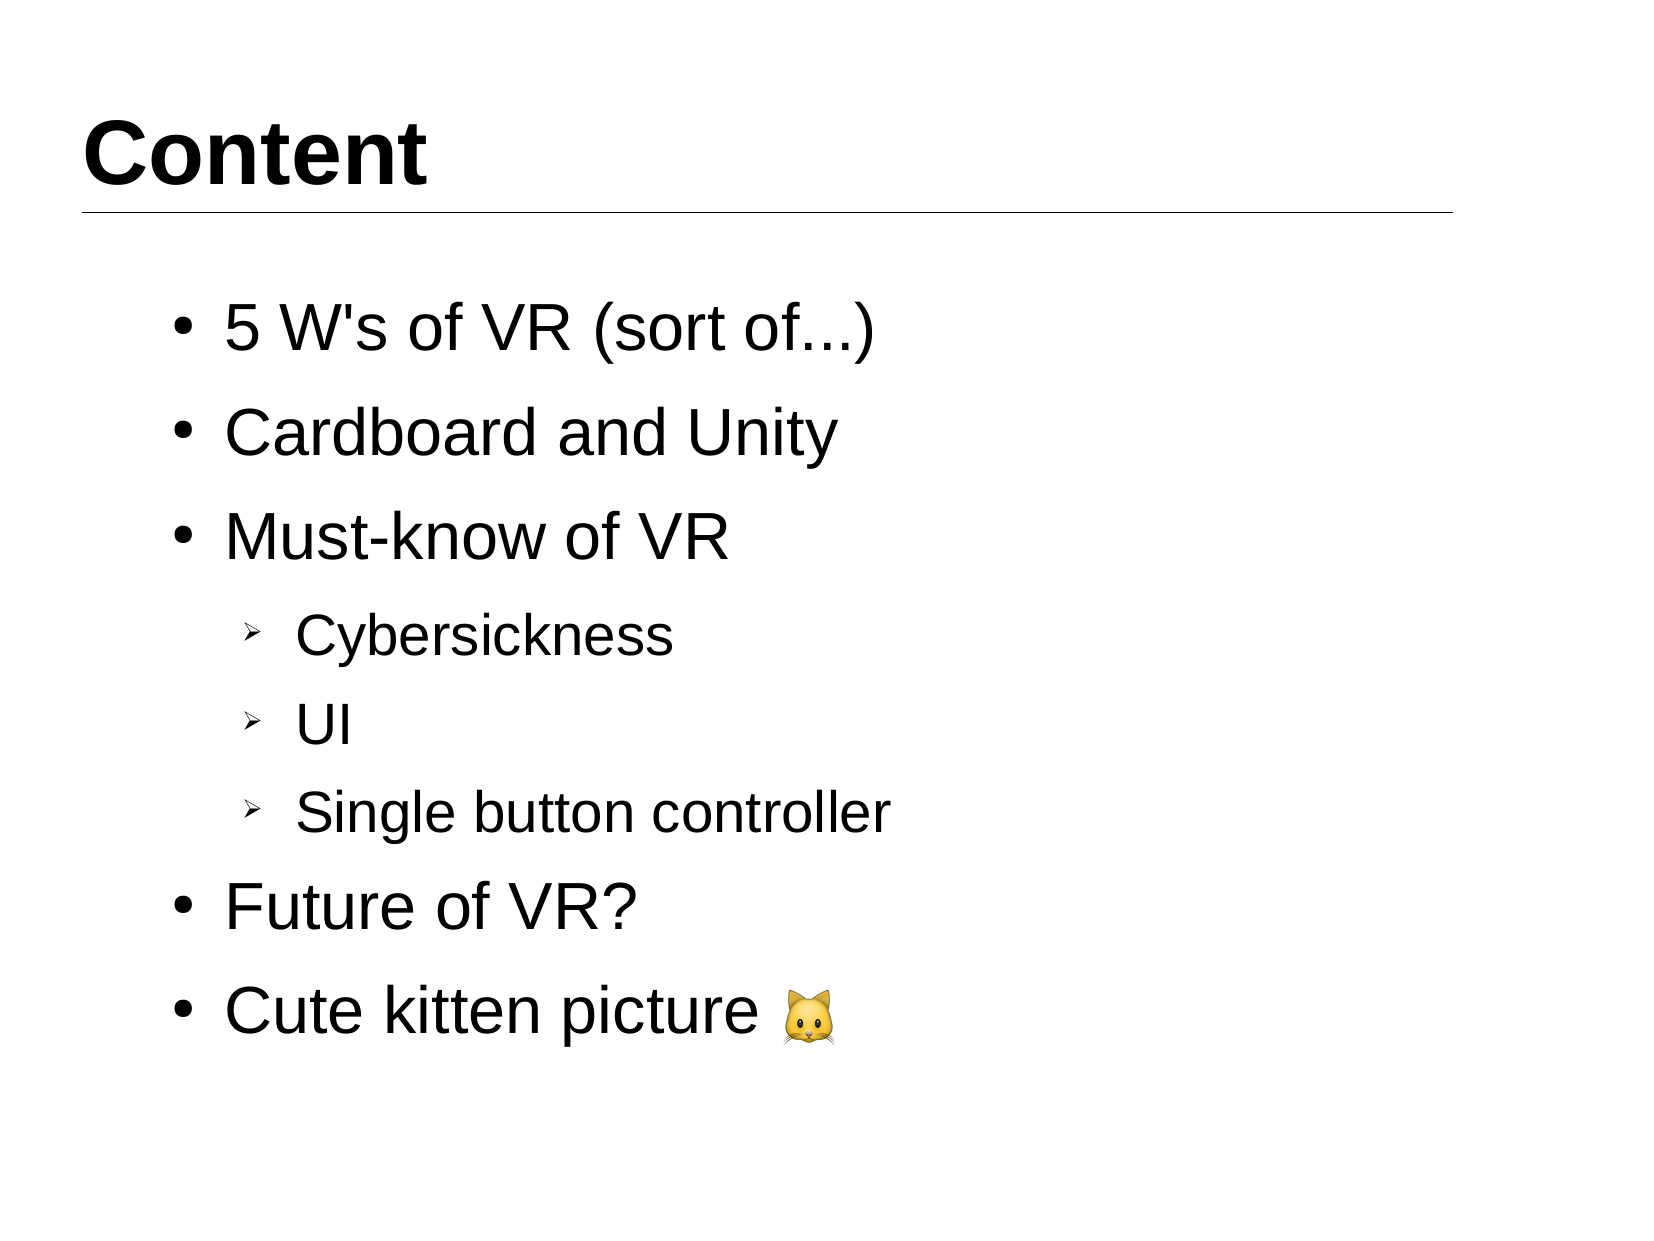

# Content
5 W's of VR (sort of...)
Cardboard and Unity
Must-know of VR
Cybersickness
UI
Single button controller
Future of VR?
Cute kitten picture